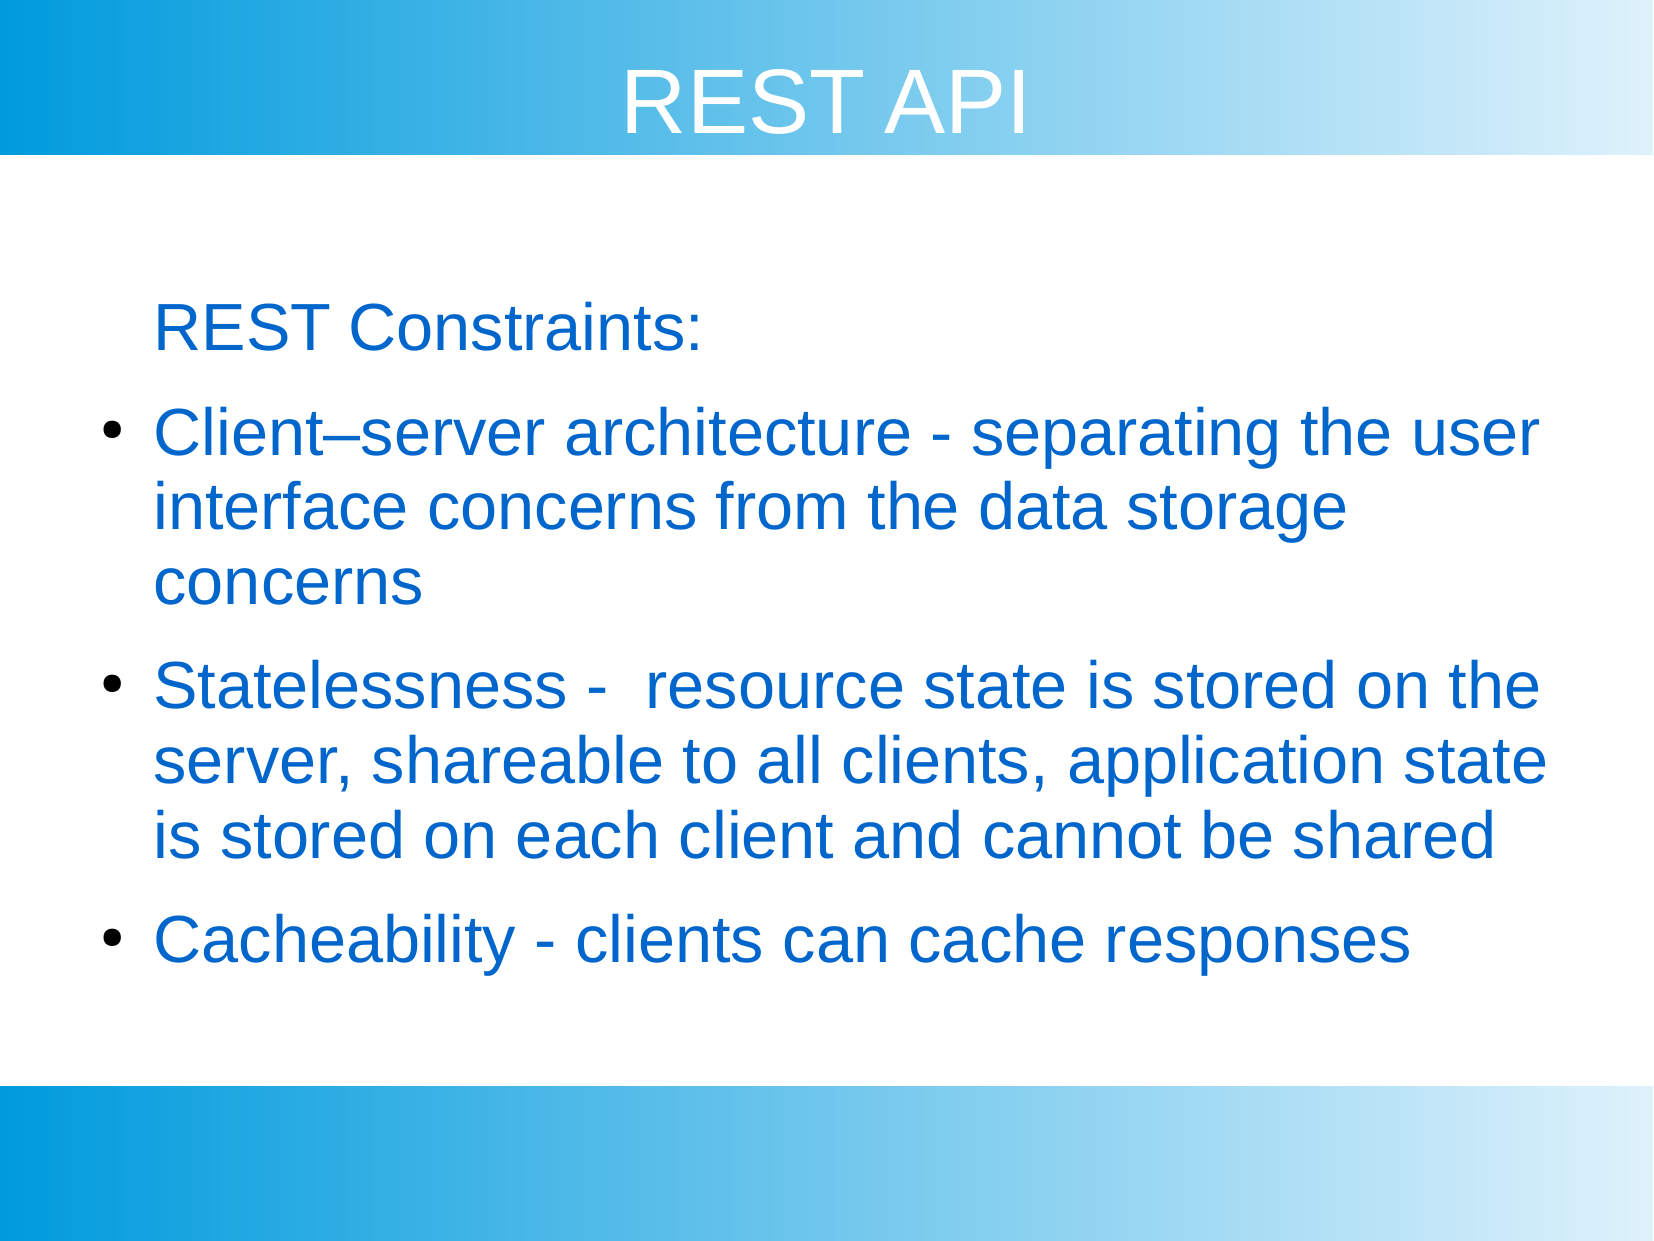

# REST API
REST Constraints:
Client–server architecture - separating the user interface concerns from the data storage concerns
Statelessness - resource state is stored on the server, shareable to all clients, application state is stored on each client and cannot be shared
Cacheability - clients can cache responses